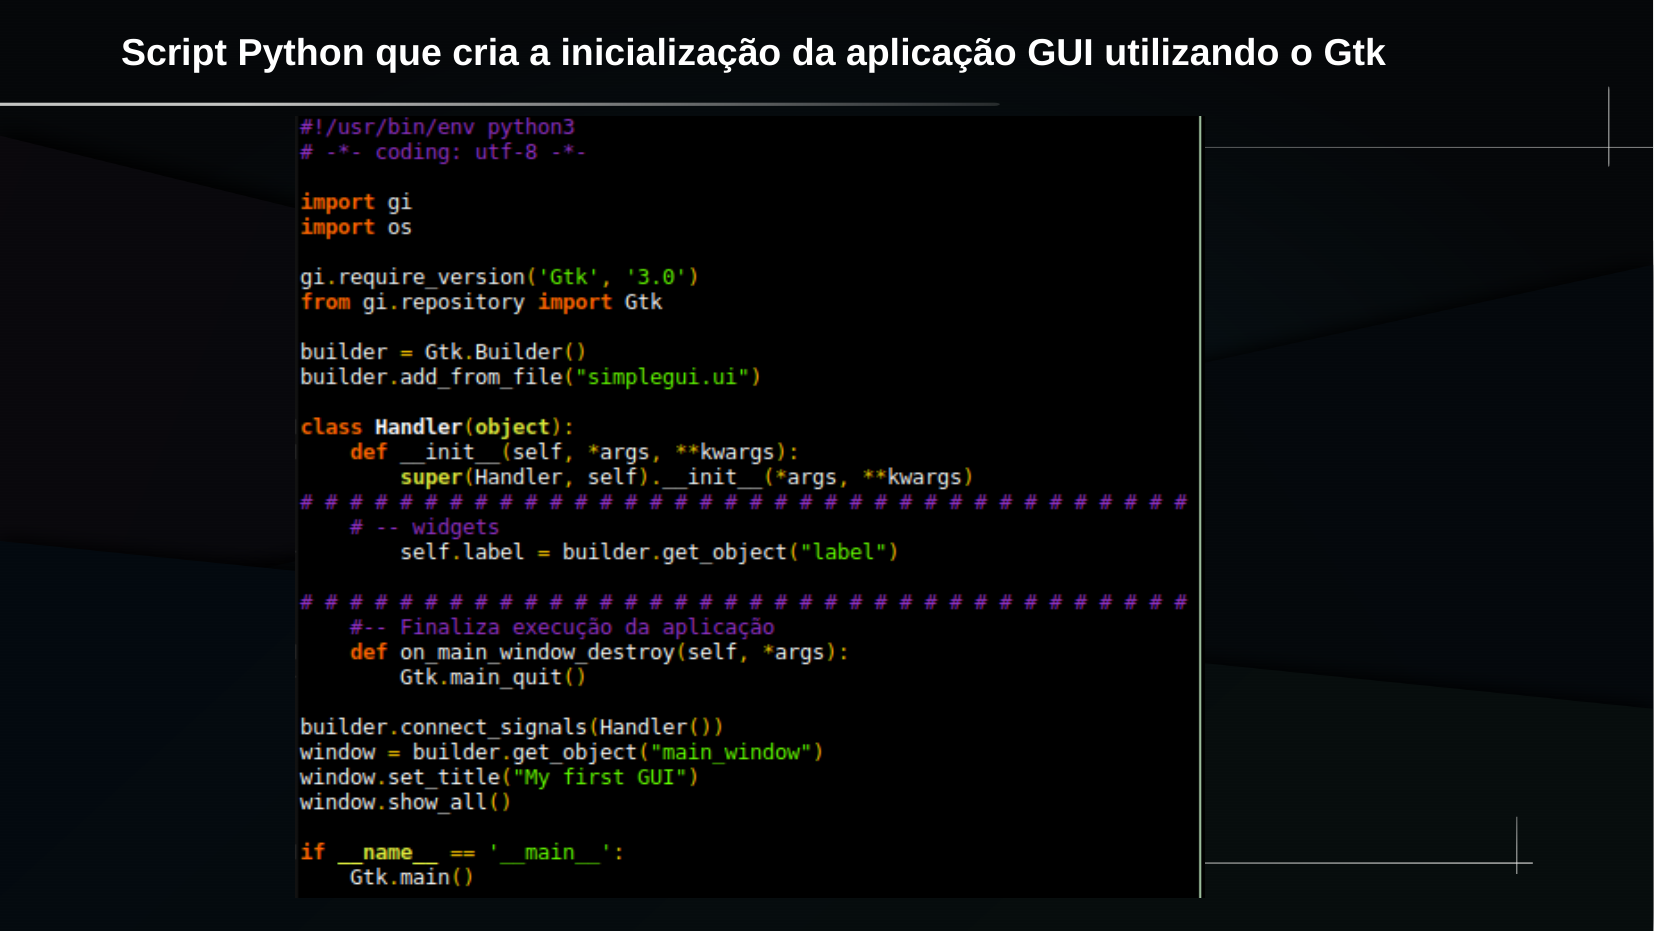

Script Python que cria a inicialização da aplicação GUI utilizando o Gtk